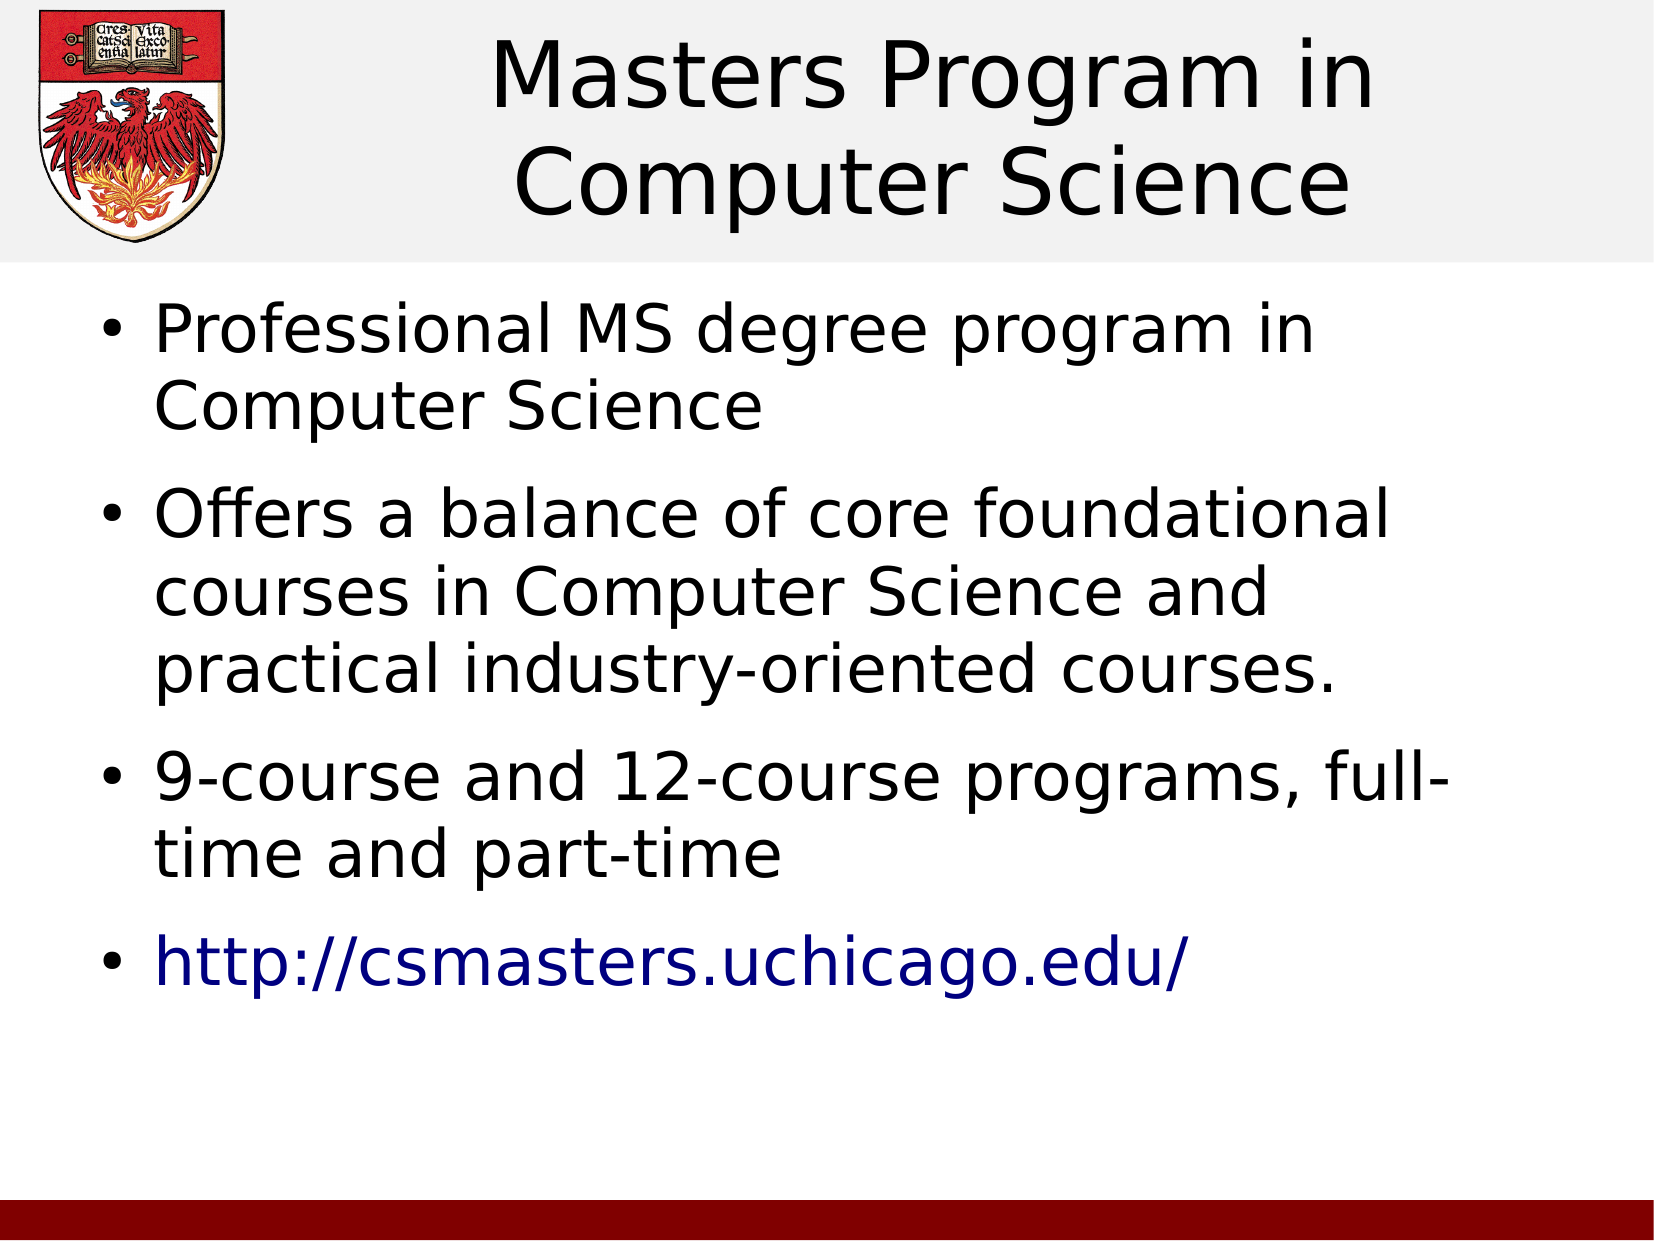

# Masters Program in Computer Science
Professional MS degree program in Computer Science
Offers a balance of core foundational courses in Computer Science and practical industry-oriented courses.
9-course and 12-course programs, full-time and part-time
http://csmasters.uchicago.edu/